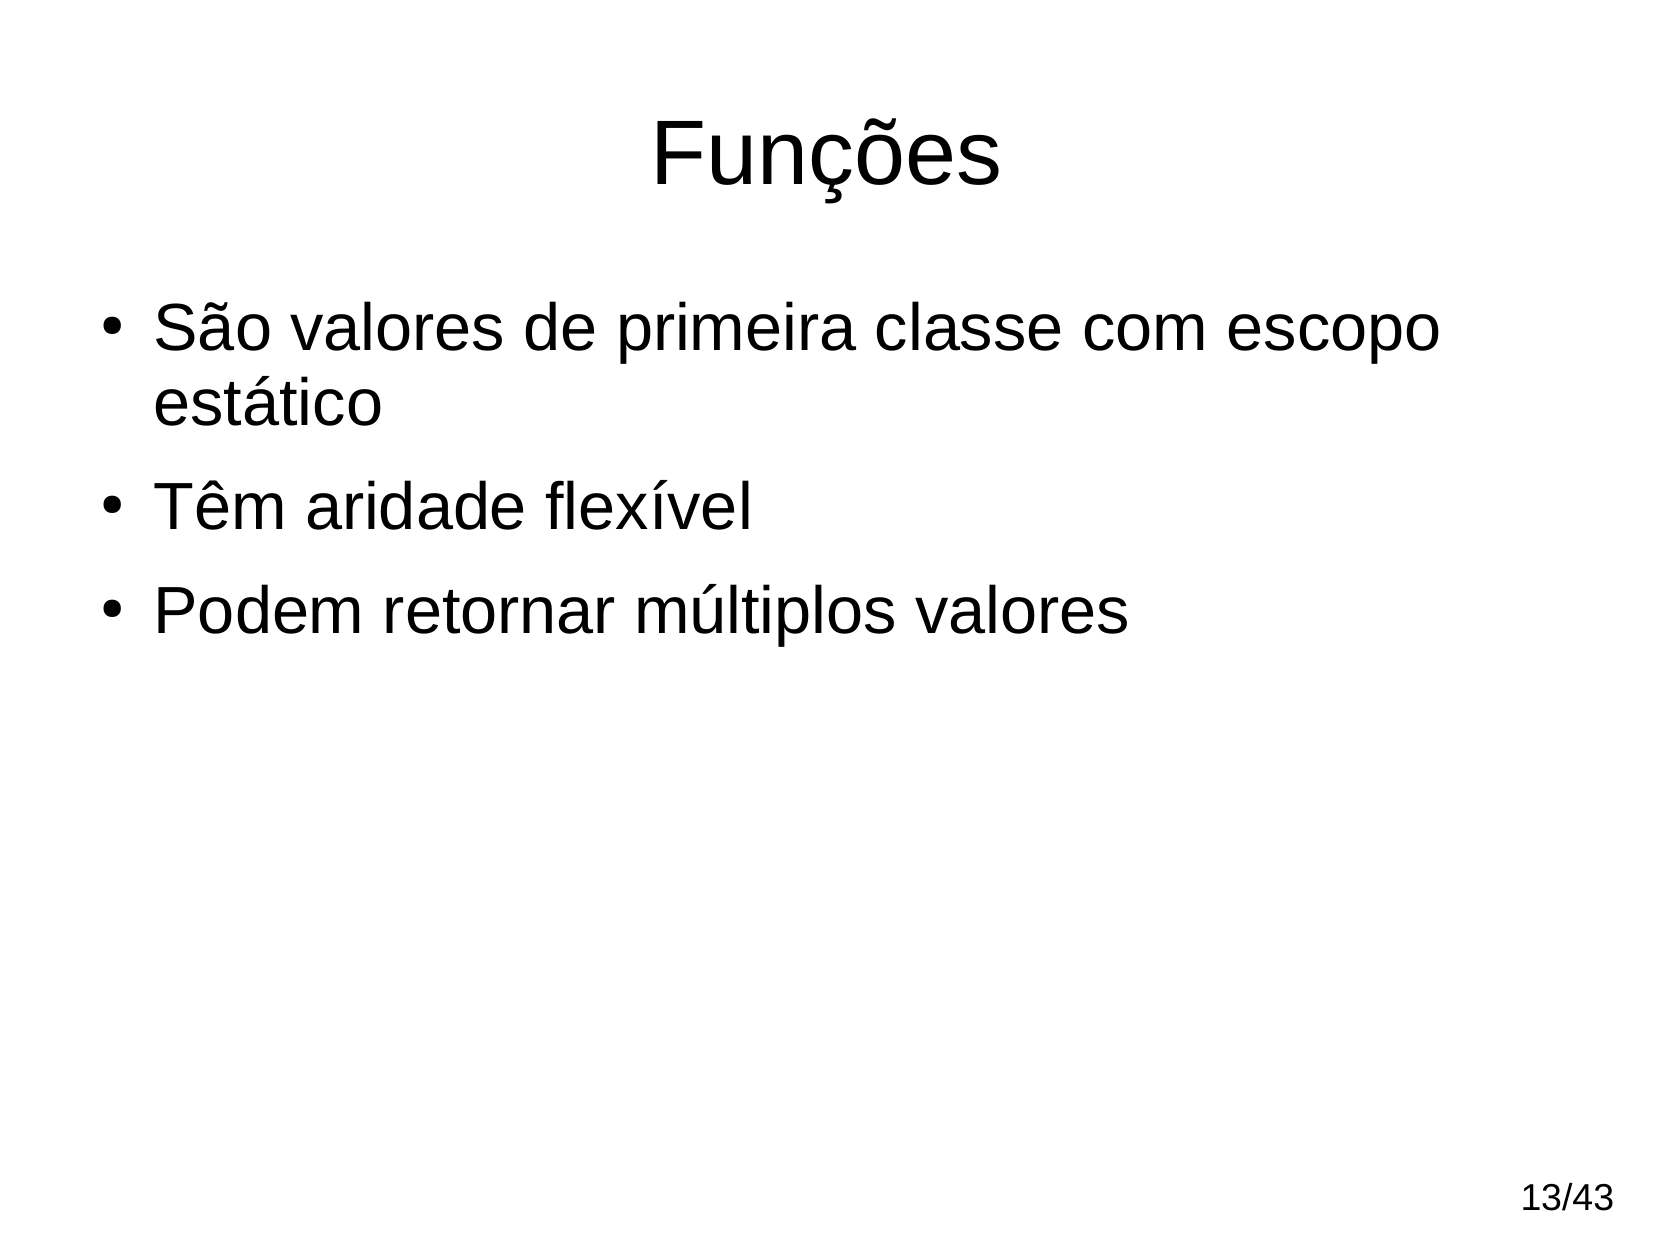

# Funções
São valores de primeira classe com escopo estático
Têm aridade flexível
Podem retornar múltiplos valores
 13/43